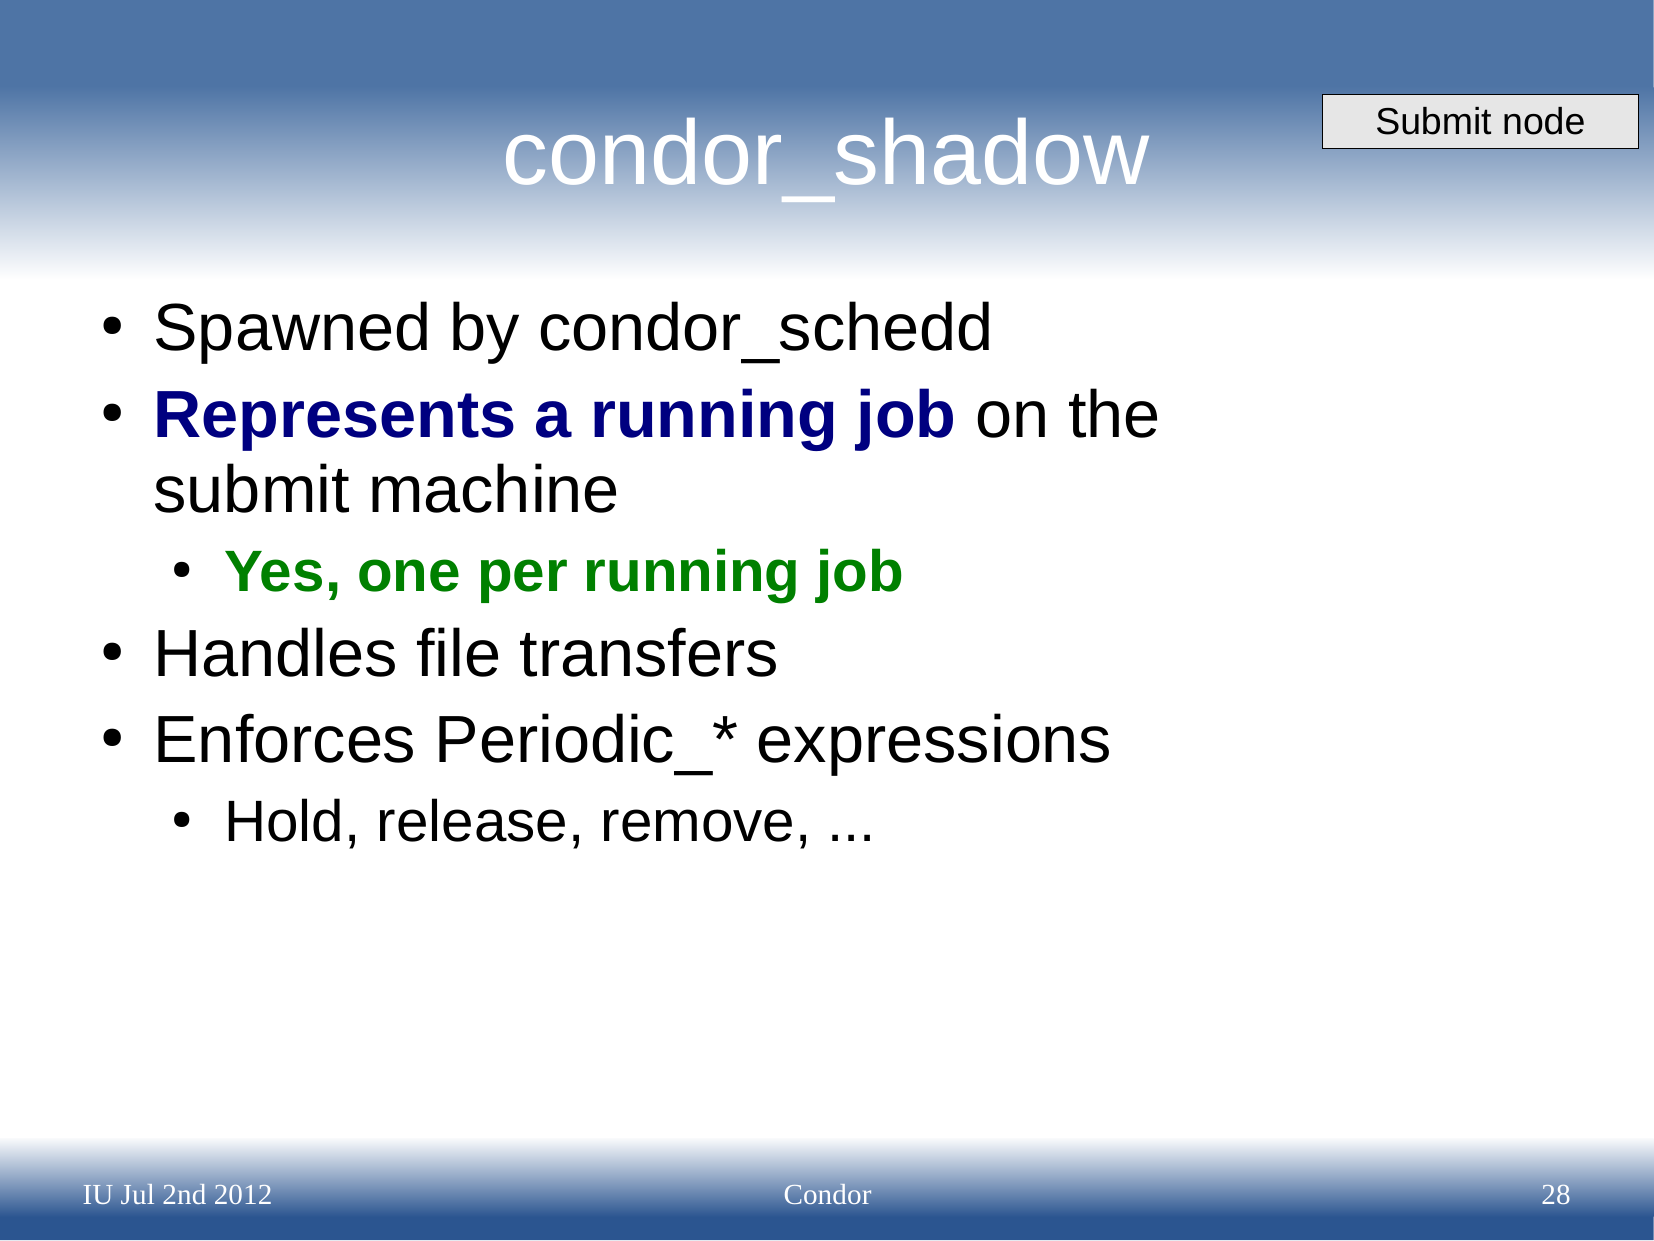

# condor_shadow
Submit node
Spawned by condor_schedd
Represents a running job on the submit machine
Yes, one per running job
Handles file transfers
Enforces Periodic_* expressions
Hold, release, remove, ...
IU Jul 2nd 2012
Condor
28